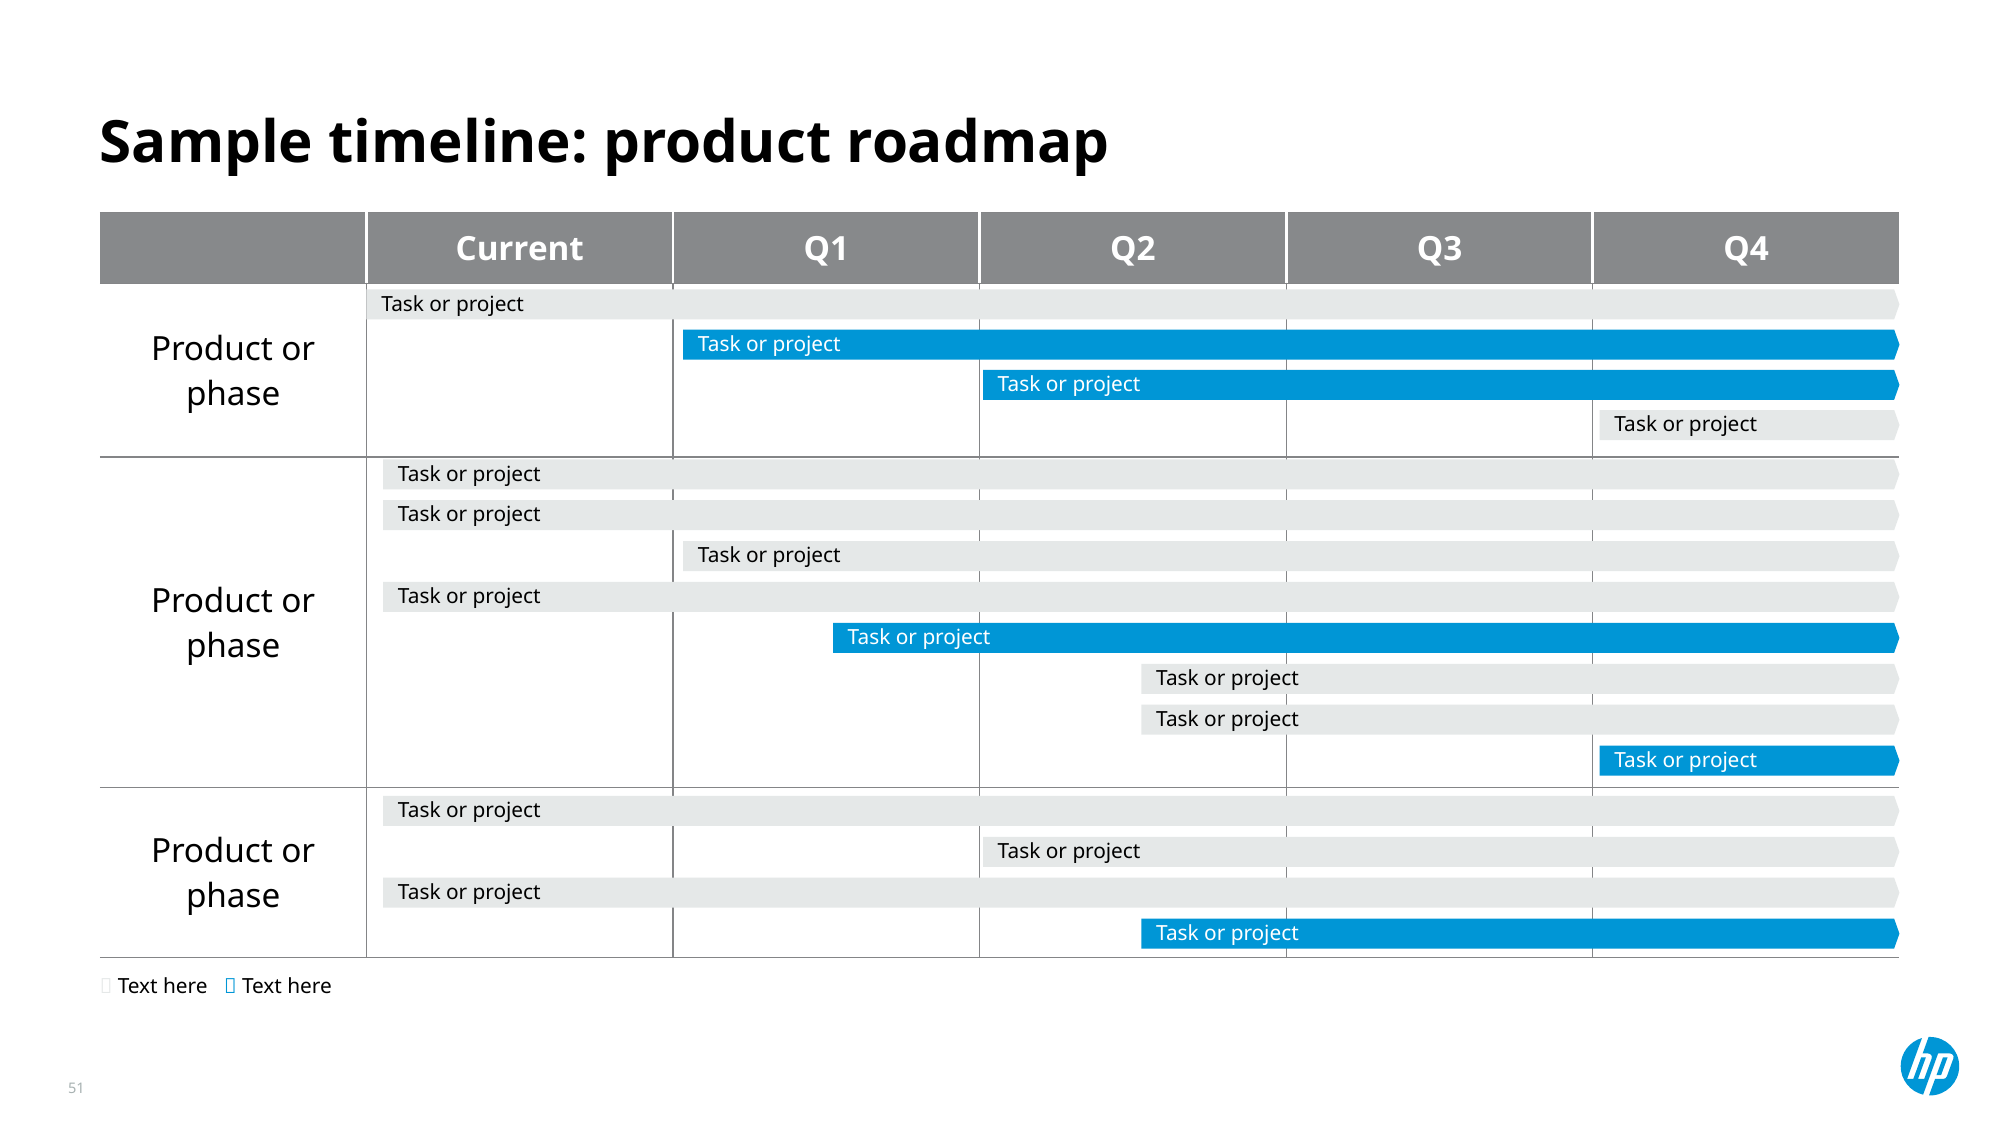

# Sample timeline: product roadmap
| | Current | Q1 | Q2 | Q3 | Q4 |
| --- | --- | --- | --- | --- | --- |
| Product or phase | | | | | |
| Product or phase | | | | | |
| Product or phase | | | | | |
Task or project
Task or project
Task or project
Task or project
Task or project
Task or project
Task or project
Task or project
Task or project
Task or project
Task or project
Task or project
Task or project
Task or project
Task or project
Task or project
 Text here  Text here